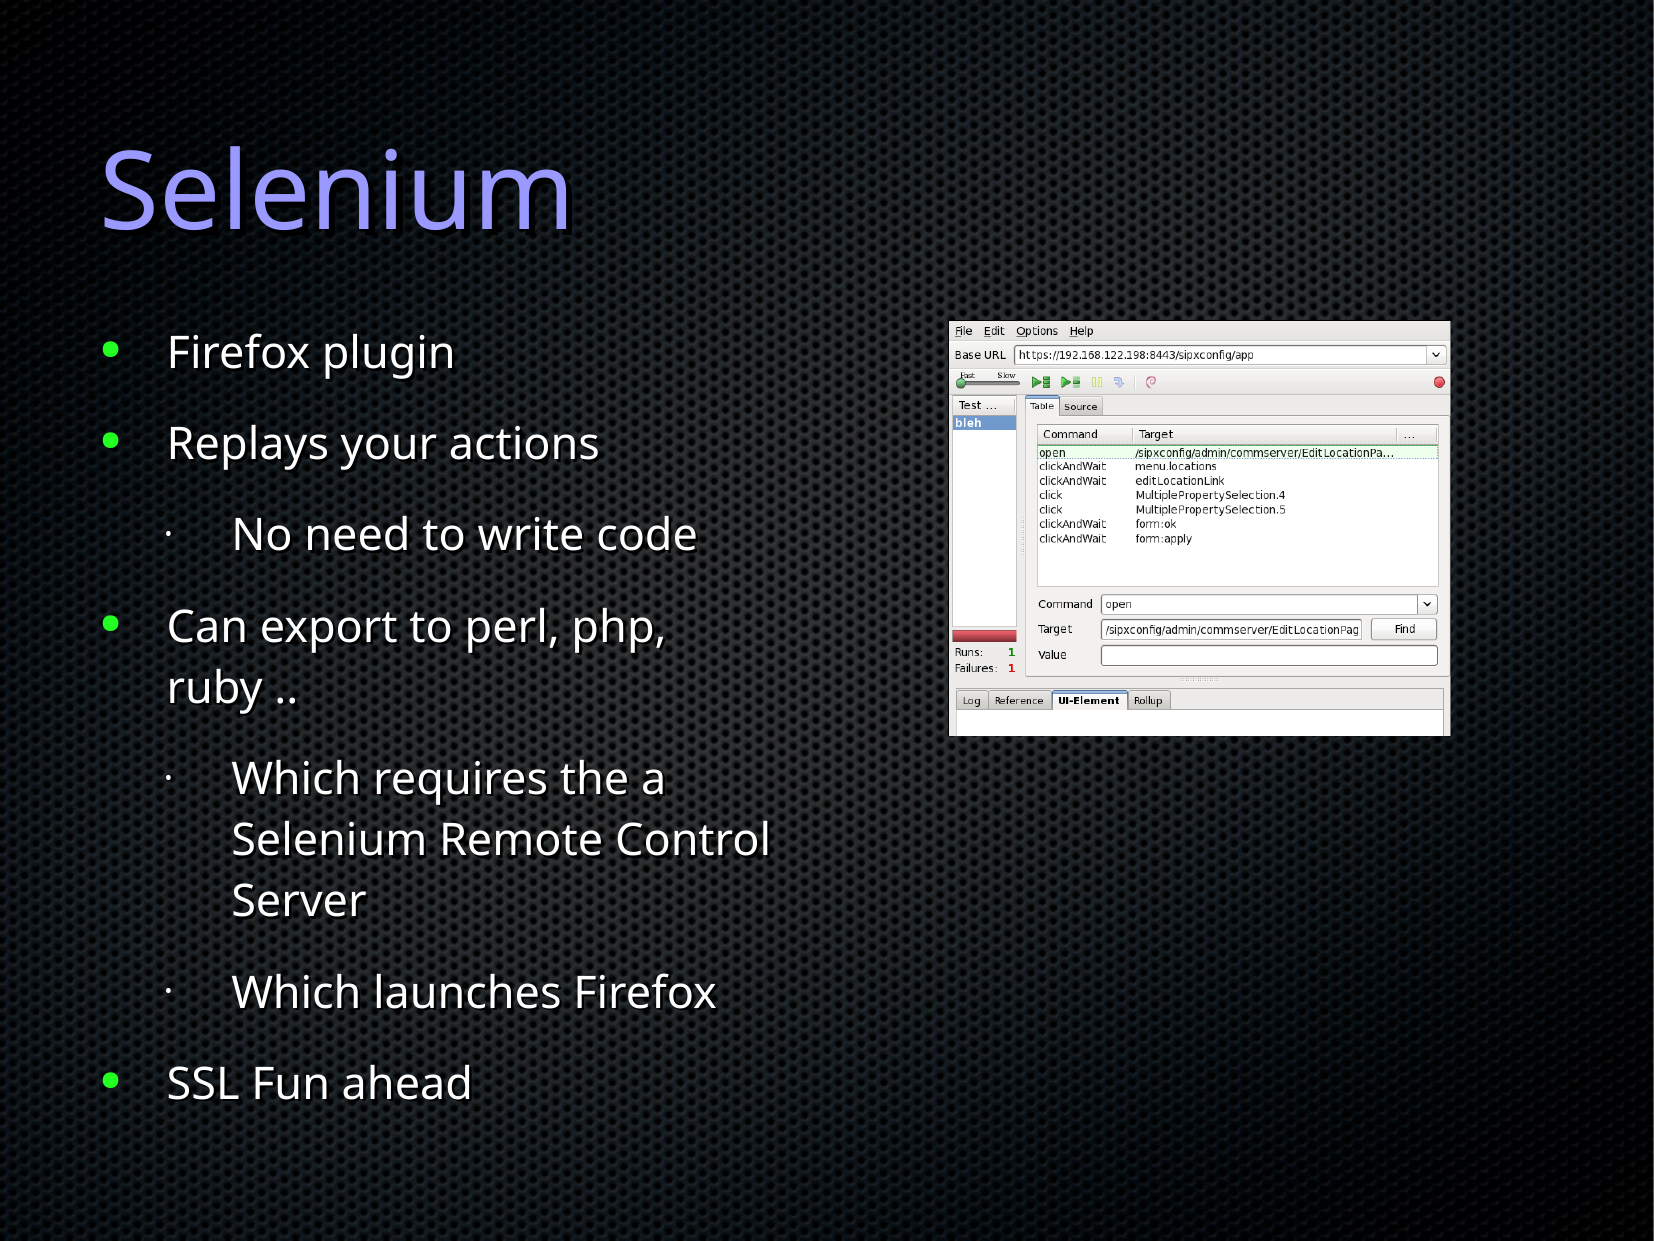

# Selenium
Firefox plugin
Replays your actions
No need to write code
Can export to perl, php, ruby ..
Which requires the a Selenium Remote Control Server
Which launches Firefox
SSL Fun ahead